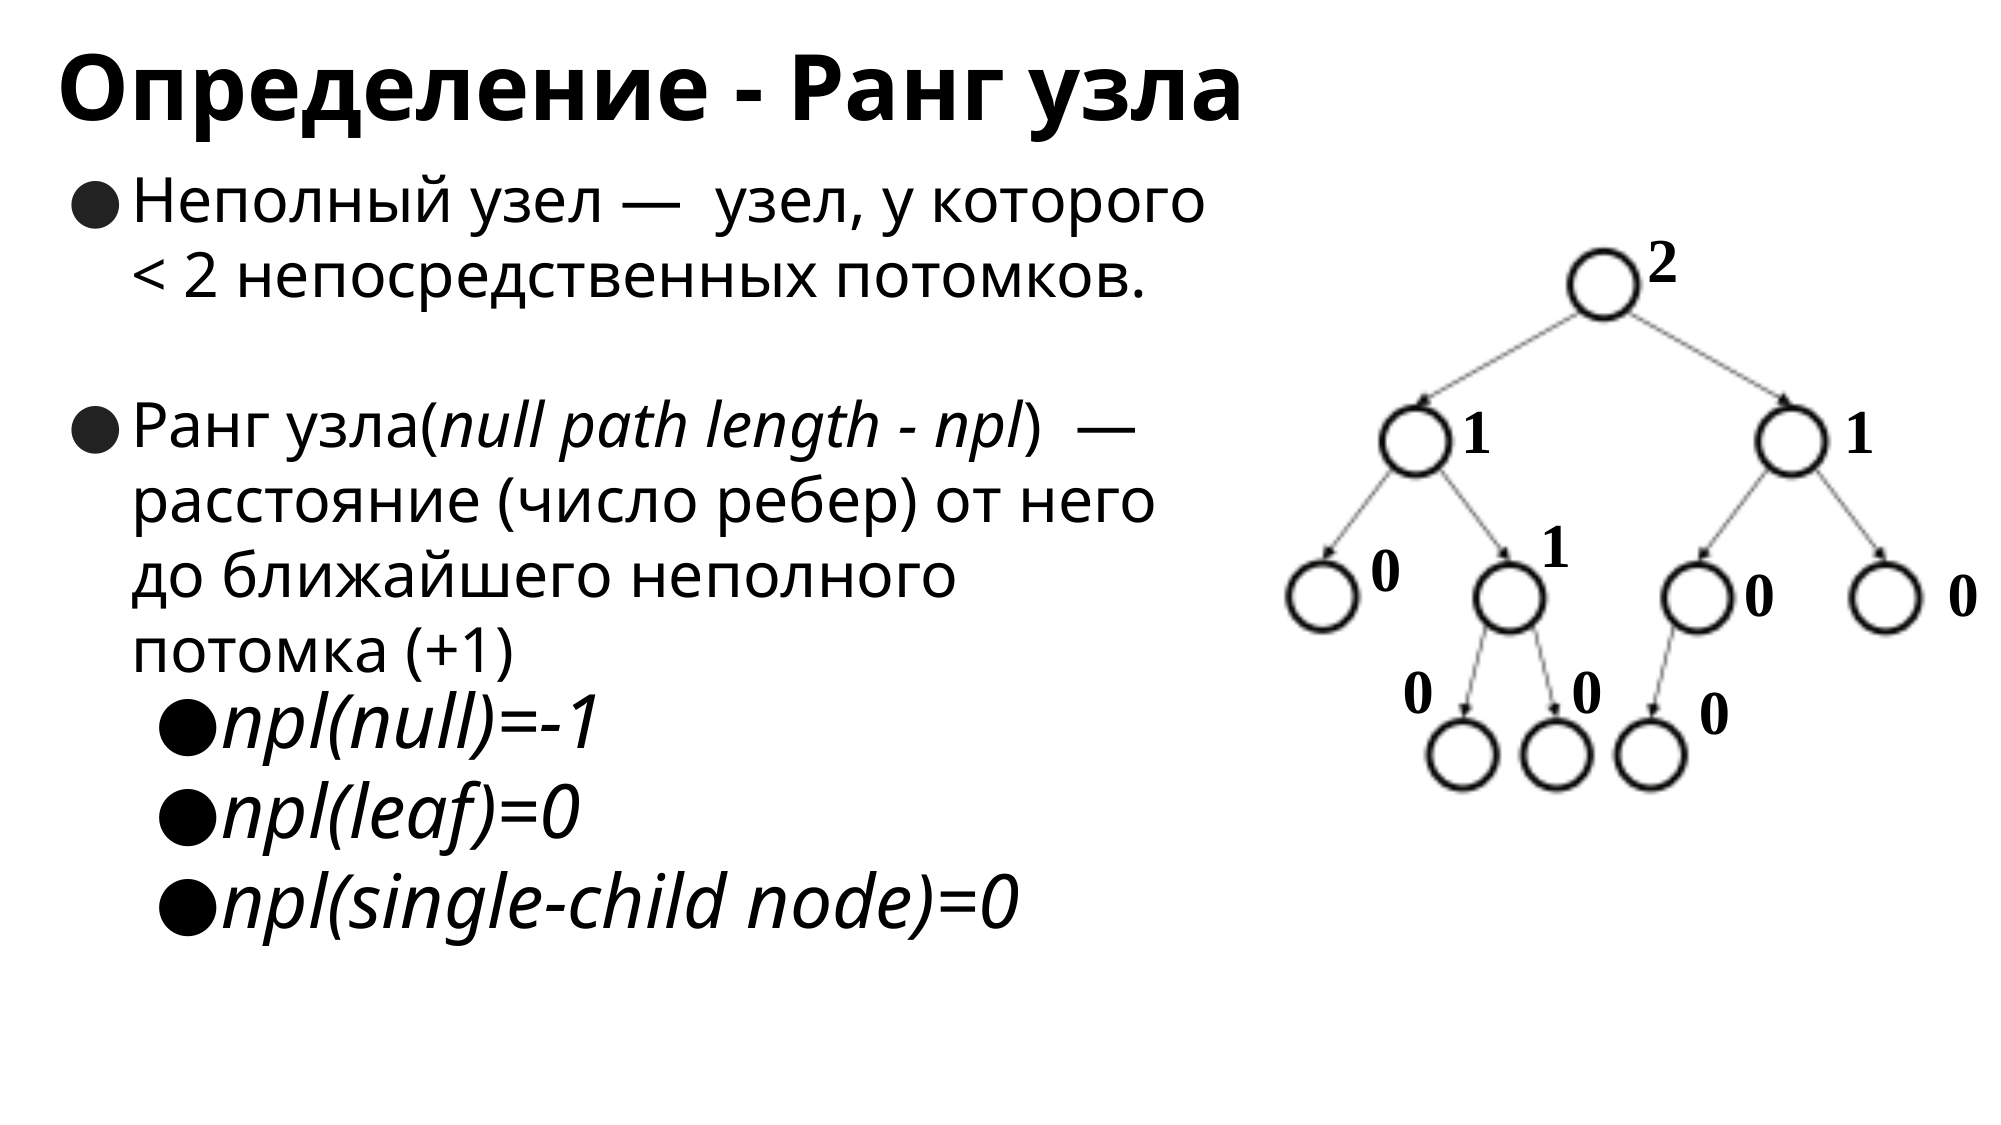

Определение - Ранг узла
Неполный узел — узел, у которого < 2 непосредственных потомков.
Ранг узла(null path length - npl) — расстояние (число ребер) от него до ближайшего неполного потомка (+1)
2
1
1
1
0
0
0
0
0
0
npl(null)=-1
npl(leaf)=0
npl(single-child node)=0